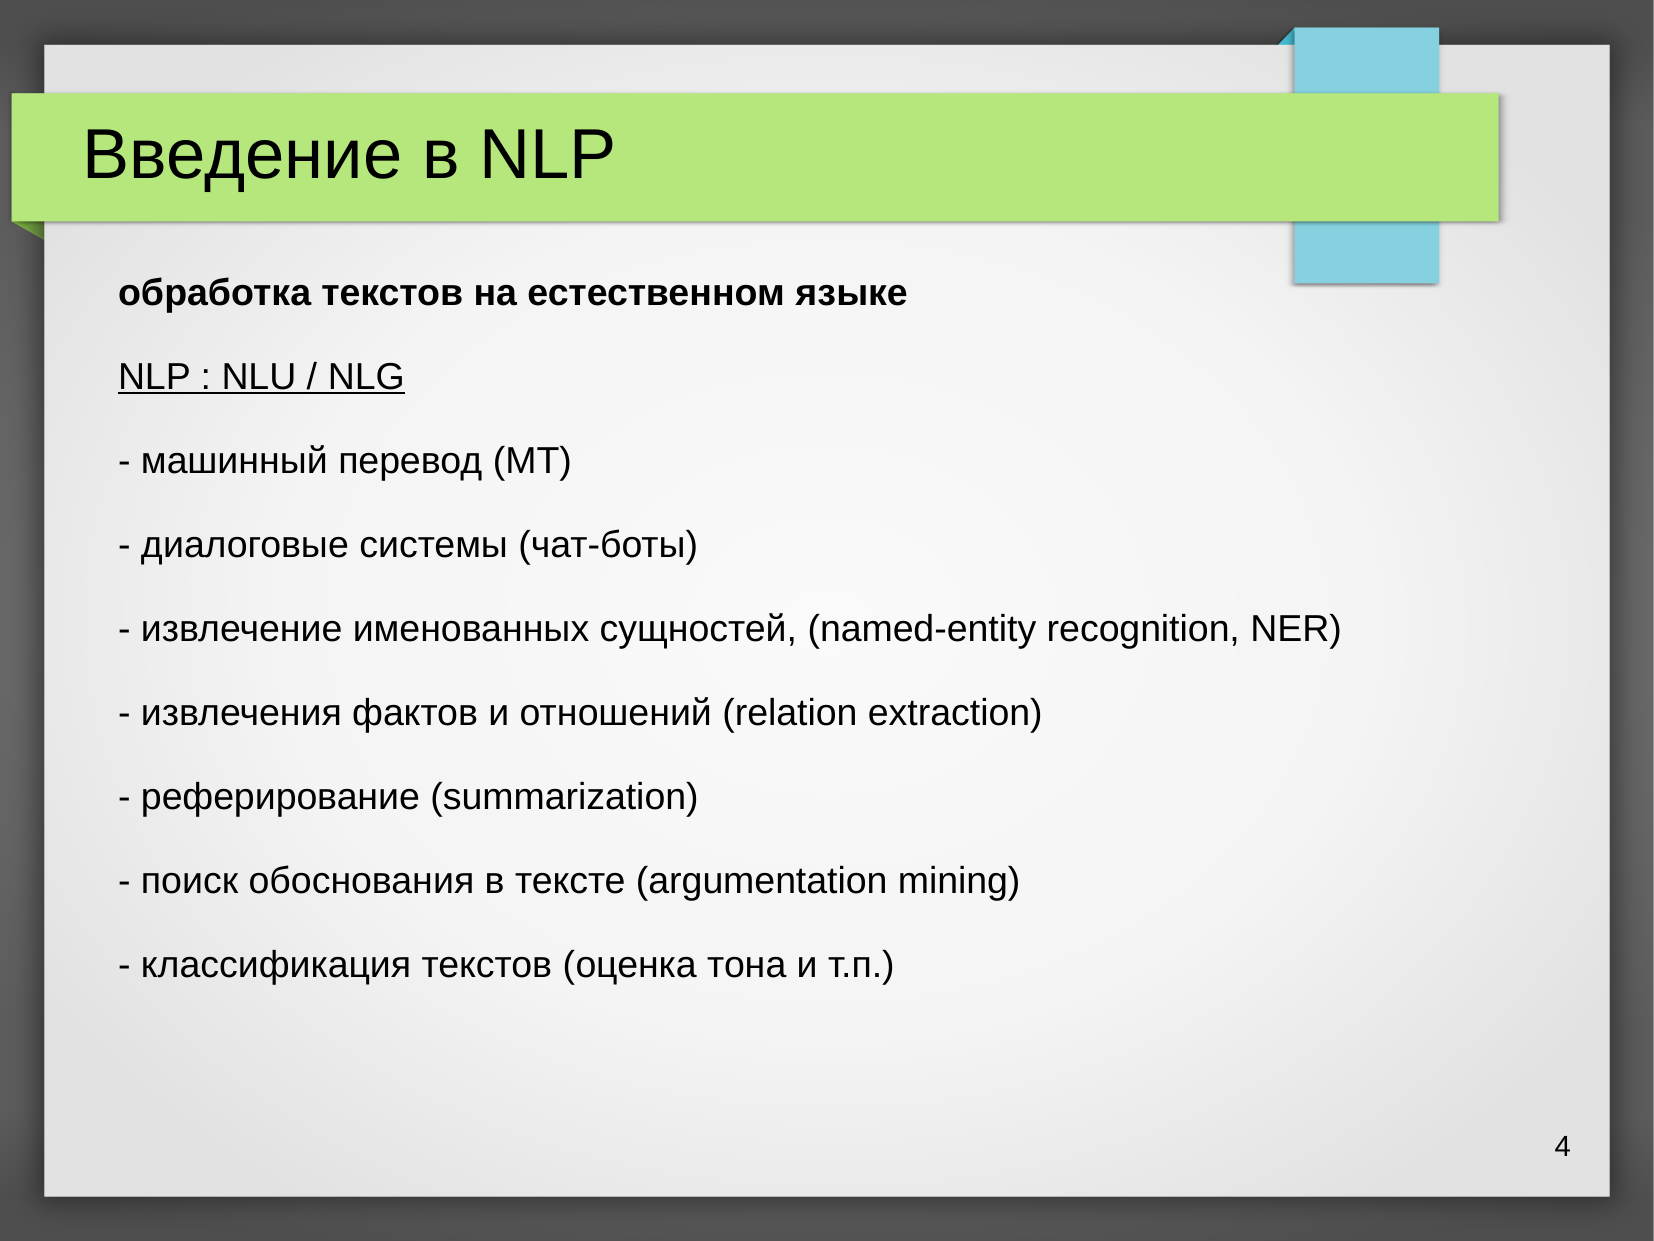

# Введение в NLP
обработка текстов на естественном языке
NLP : NLU / NLG
- машинный перевод (MT)
- диалоговые системы (чат-боты)
- извлечение именованных сущностей, (named-entity recognition, NER)
- извлечения фактов и отношений (relation extraction)
- реферирование (summarization)
- поиск обоснования в тексте (argumentation mining)
- классификация текстов (оценка тона и т.п.)
4